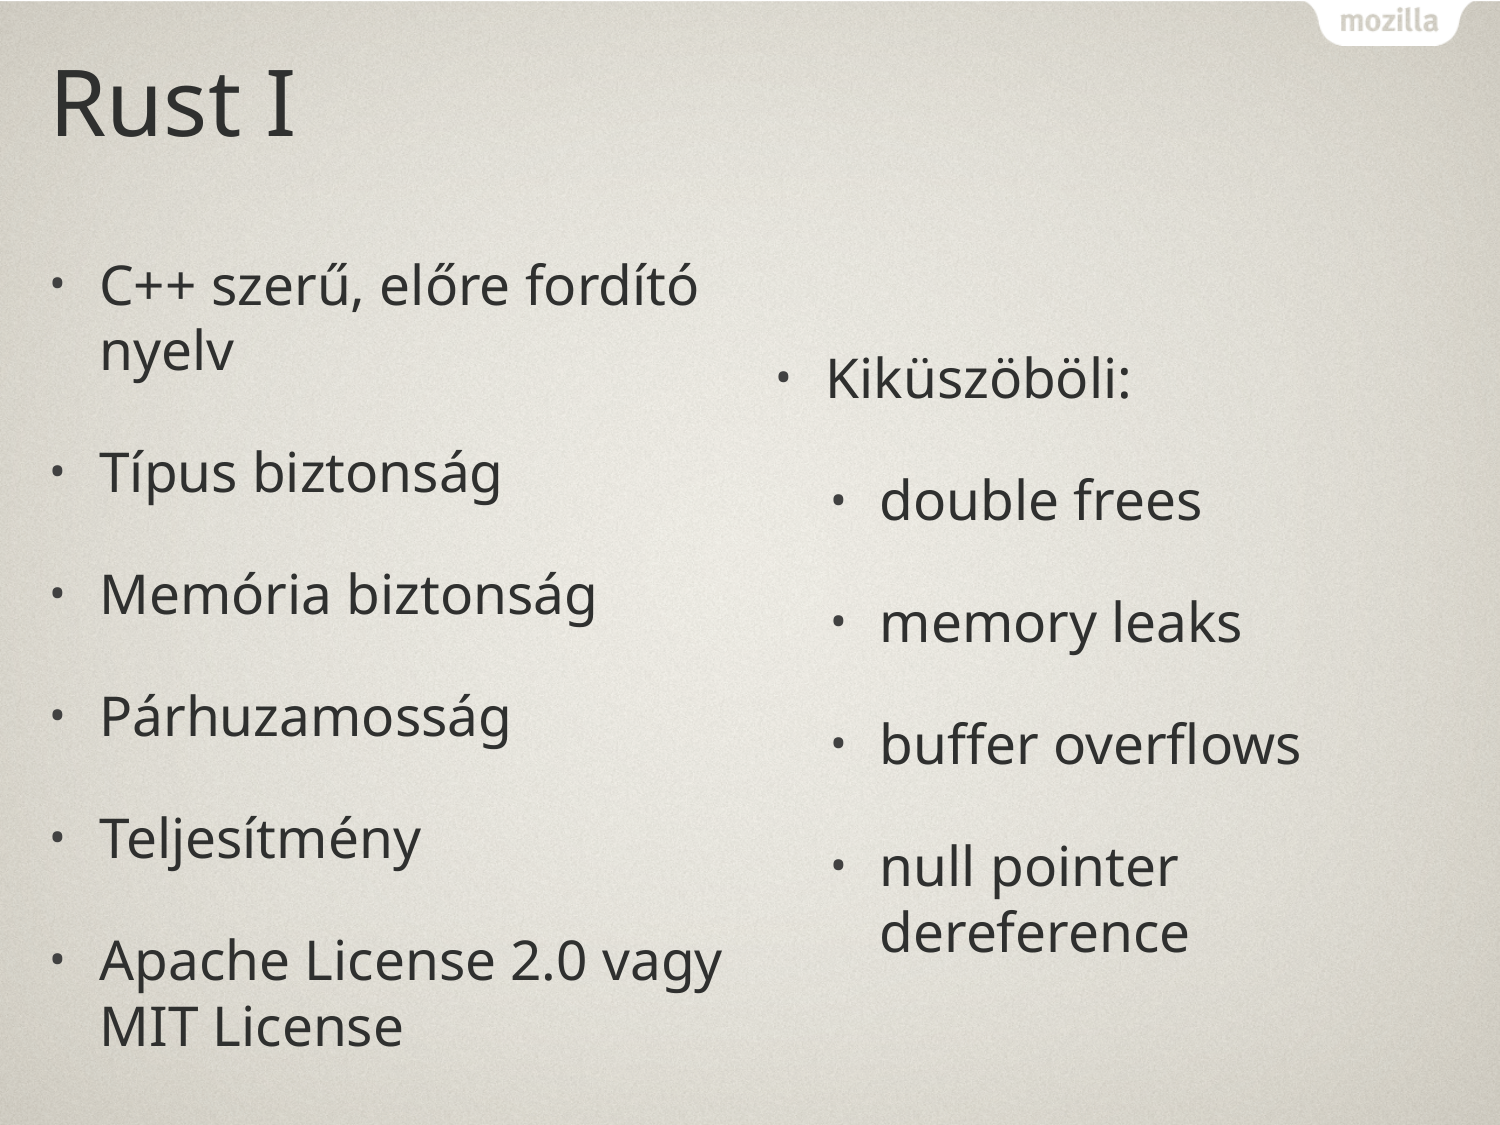

# Rust I
C++ szerű, előre fordító nyelv
Típus biztonság
Memória biztonság
Párhuzamosság
Teljesítmény
Apache License 2.0 vagy MIT License
Kiküszöböli:
double frees
memory leaks
buffer overflows
null pointer dereference